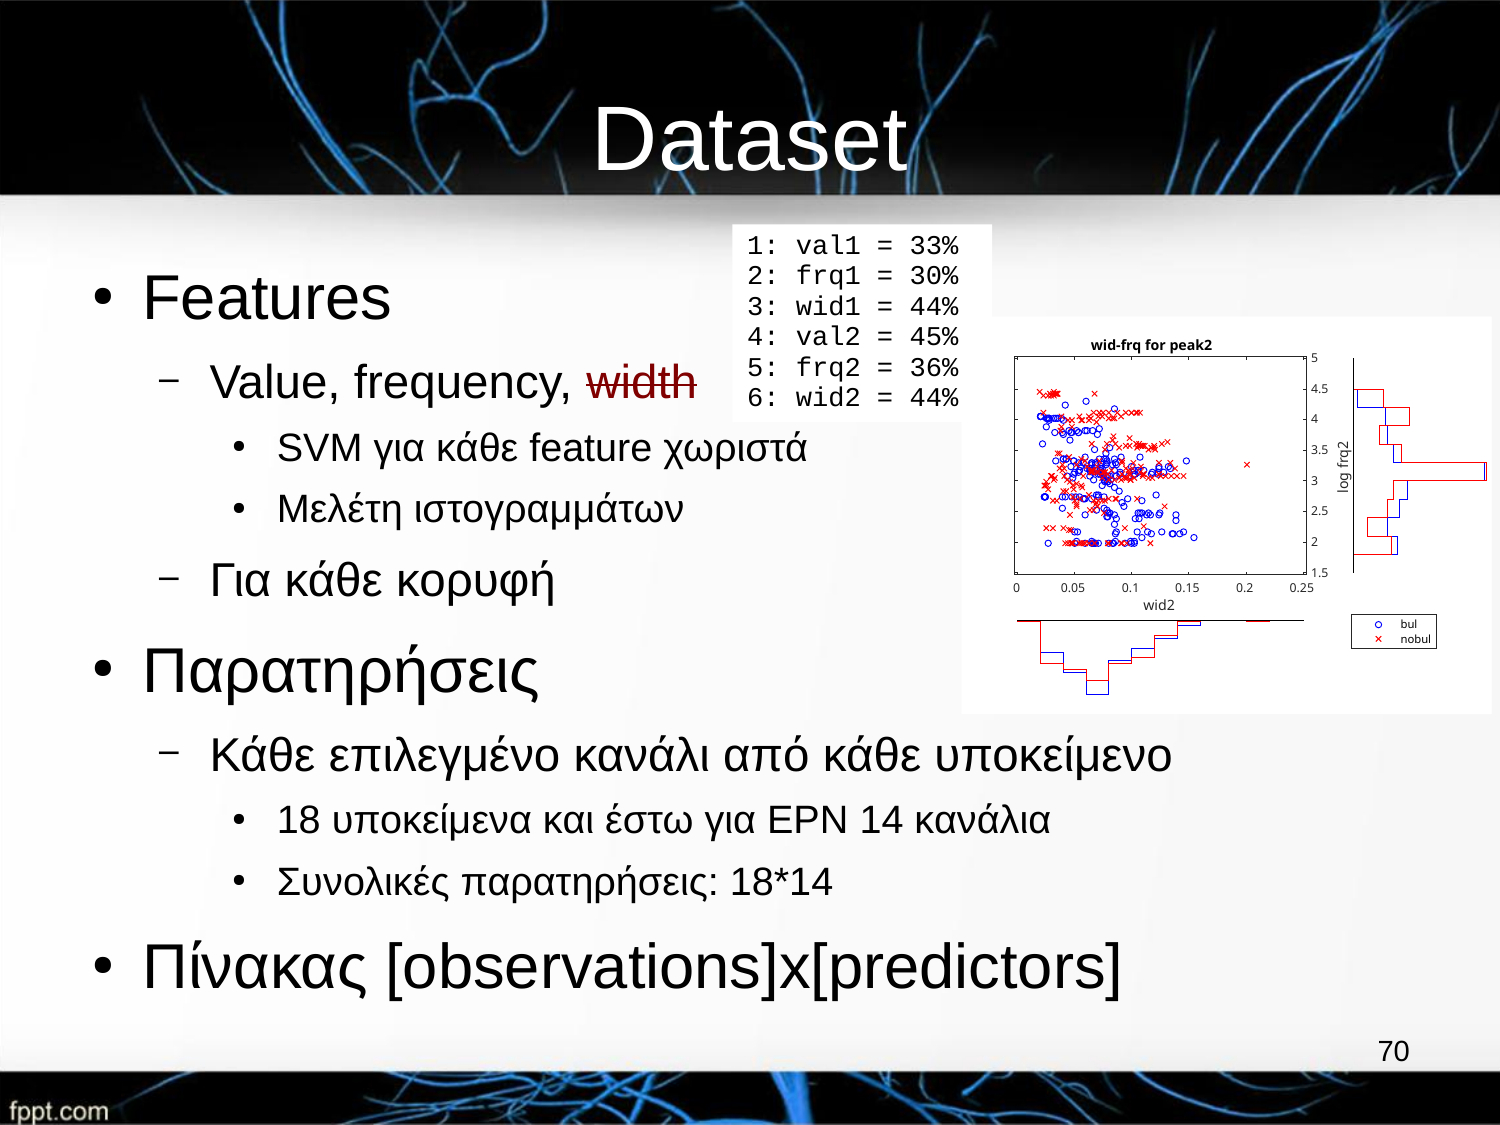

# Dataset
1: val1 = 33%
2: frq1 = 30%
3: wid1 = 44%
4: val2 = 45%
5: frq2 = 36%
6: wid2 = 44%
Features
Value, frequency, width
SVM για κάθε feature χωριστά
Μελέτη ιστογραμμάτων
Για κάθε κορυφή
Παρατηρήσεις
Κάθε επιλεγμένο κανάλι από κάθε υποκείμενο
18 υποκείμενα και έστω για EPN 14 κανάλια
Συνολικές παρατηρήσεις: 18*14
Πίνακας [observations]x[predictors]
70